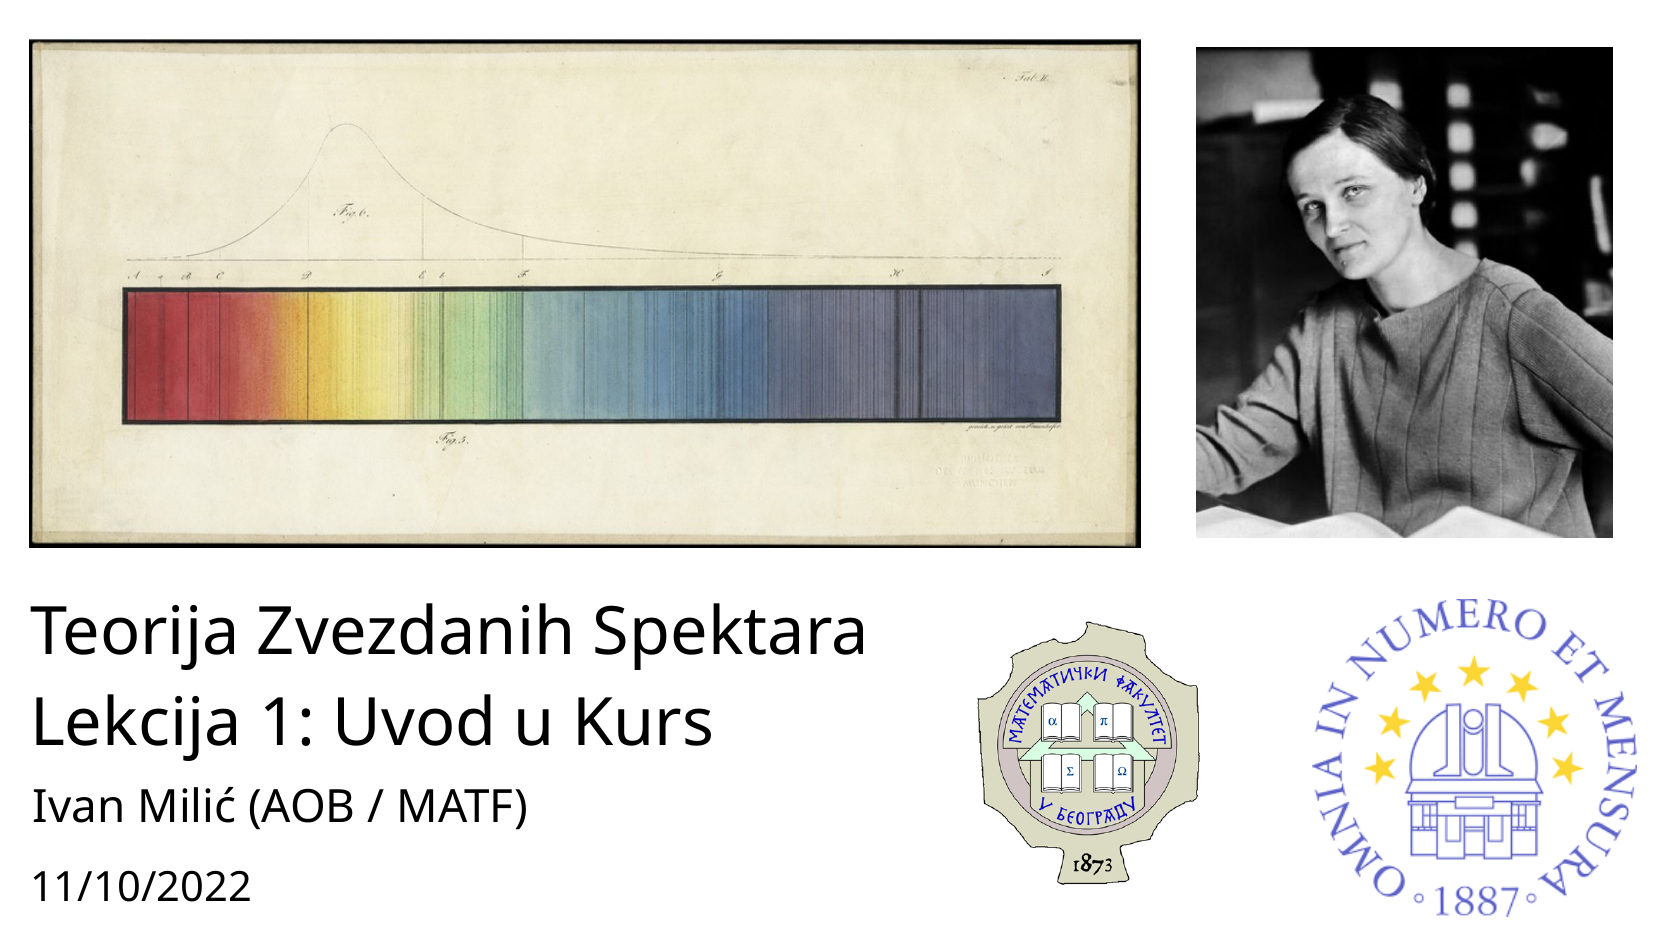

Teorija Zvezdanih Spektara
Lekcija 1: Uvod u Kurs
Ivan Milić (AOB / MATF)
# 11/10/2022